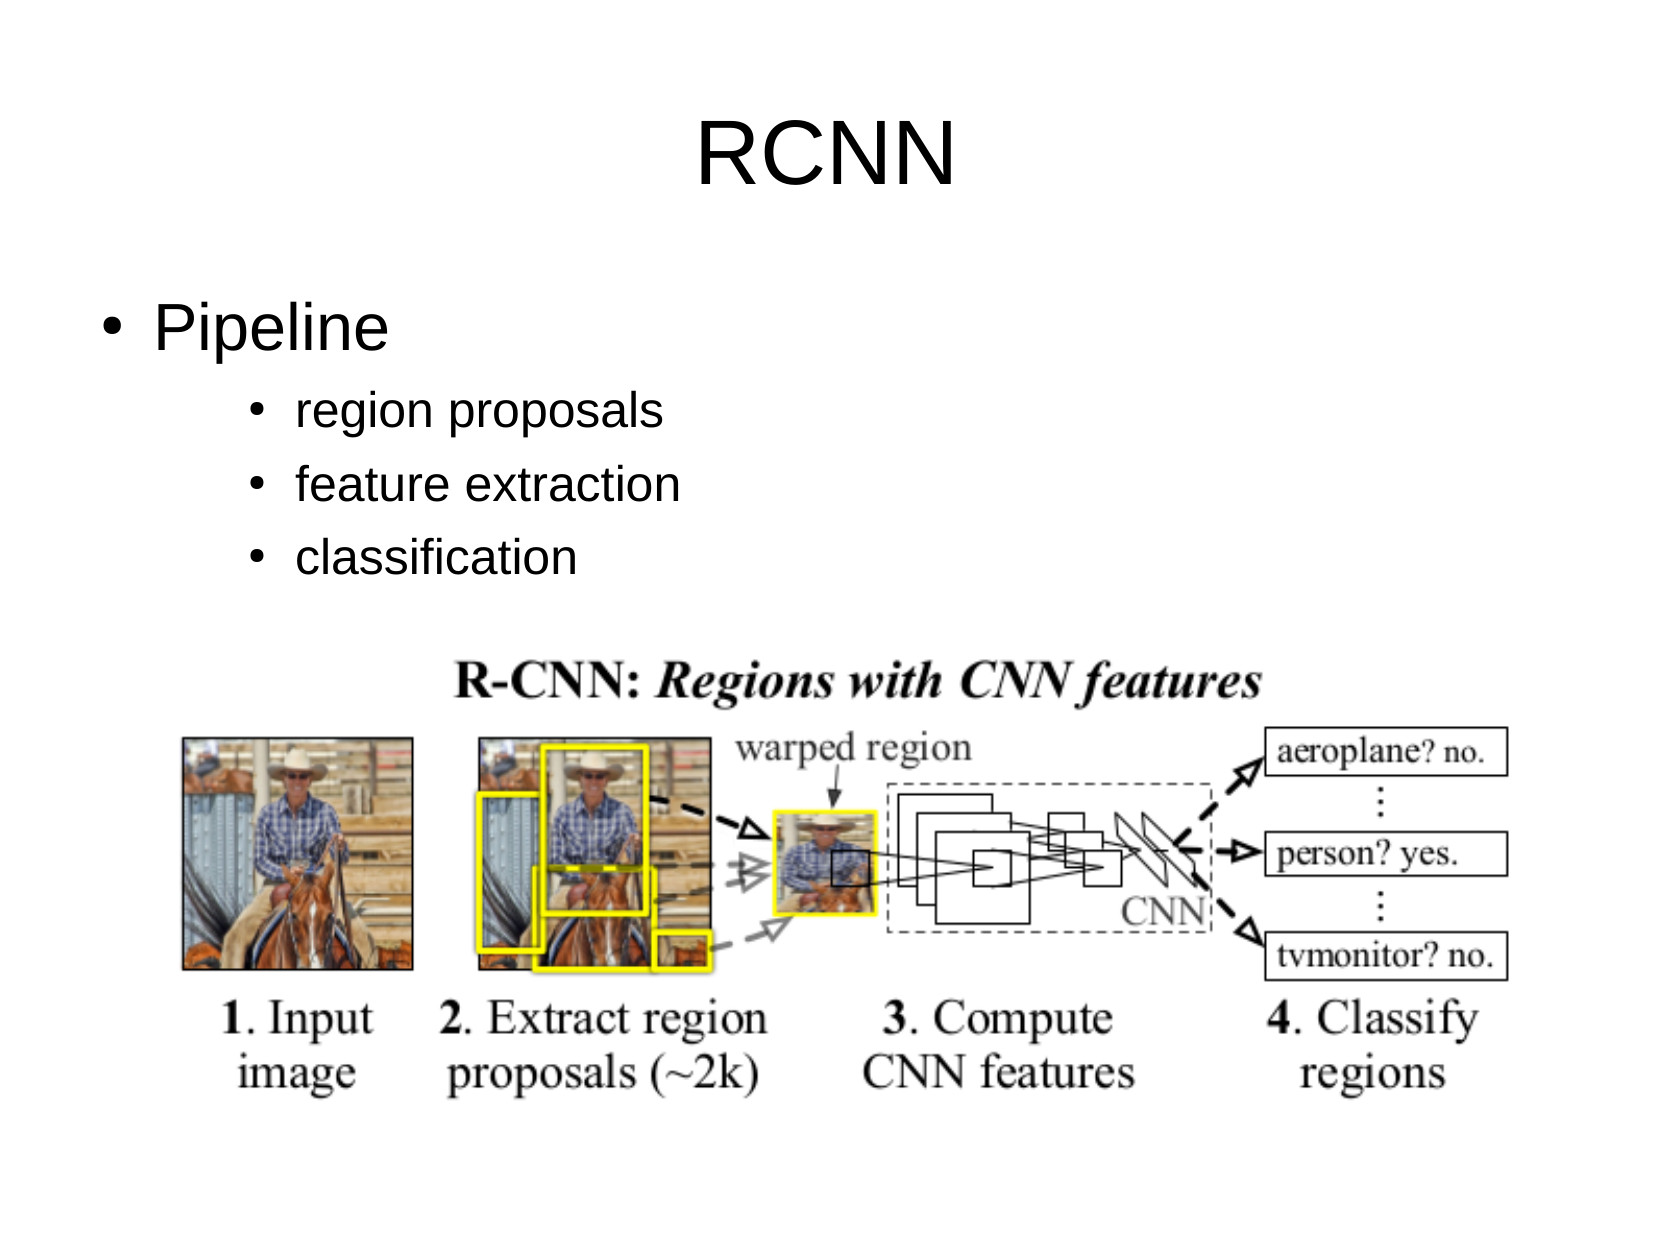

# RCNN
Pipeline
region proposals
feature extraction
classification